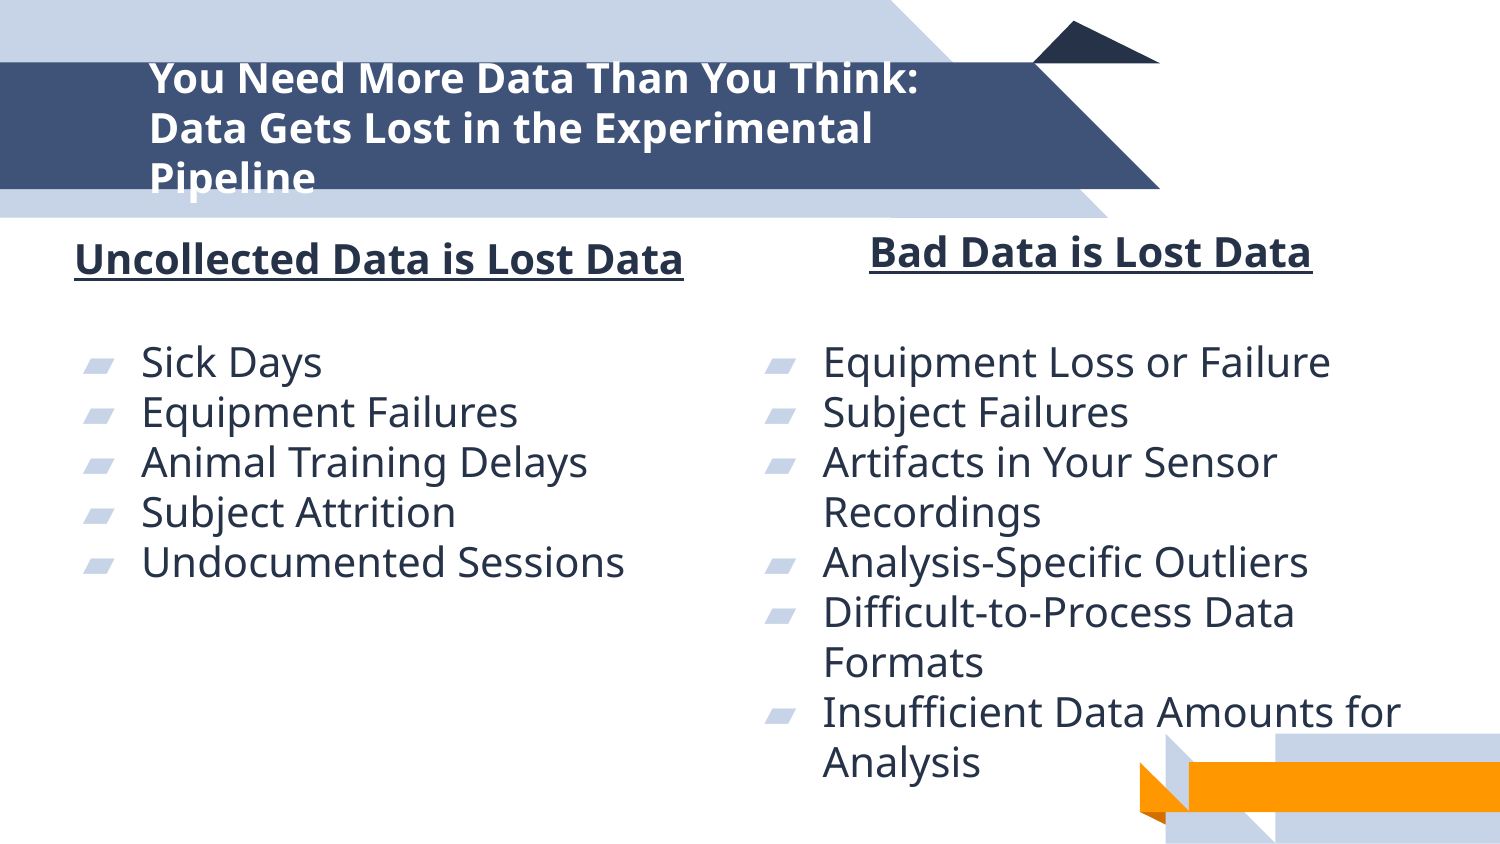

# You Need More Data Than You Think: Data Gets Lost in the Experimental Pipeline
Bad Data is Lost Data
Uncollected Data is Lost Data
Sick Days
Equipment Failures
Animal Training Delays
Subject Attrition
Undocumented Sessions
Equipment Loss or Failure
Subject Failures
Artifacts in Your Sensor Recordings
Analysis-Specific Outliers
Difficult-to-Process Data Formats
Insufficient Data Amounts for Analysis